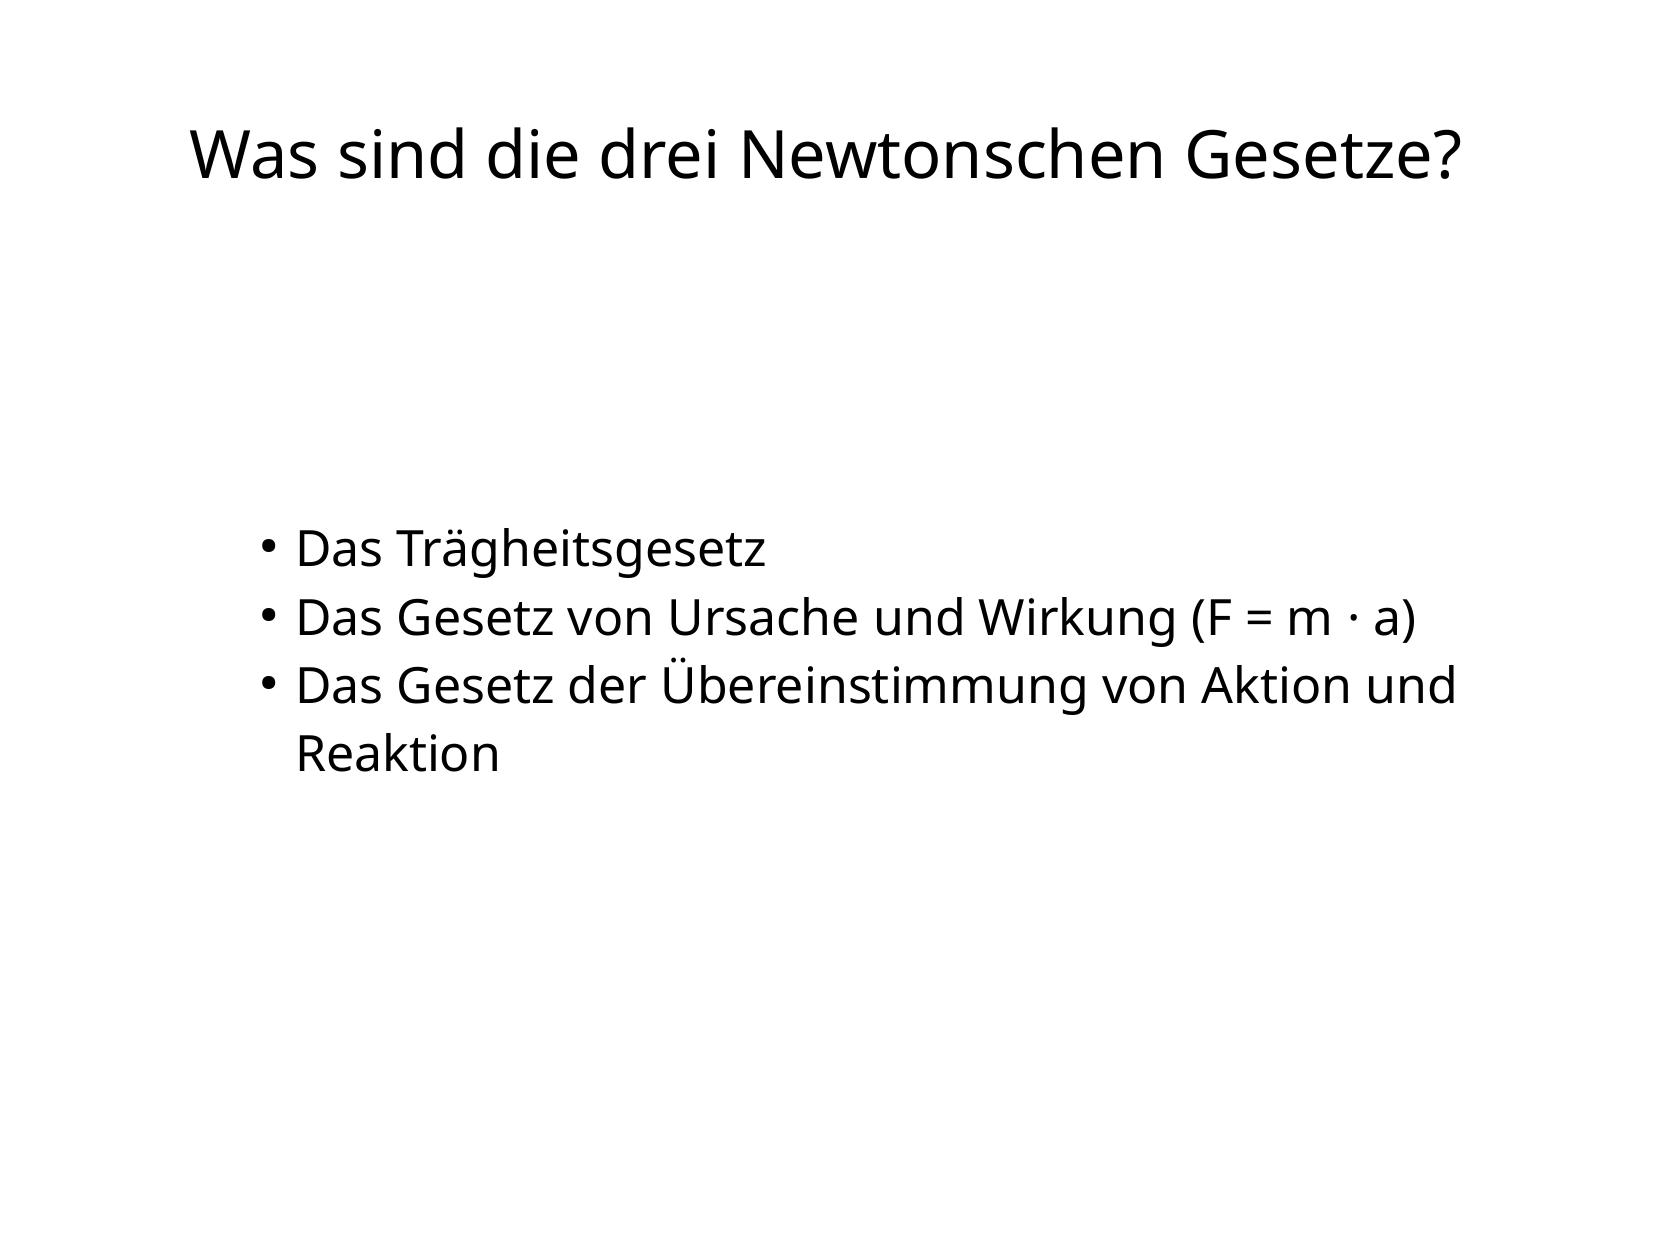

# Was sind die drei Newtonschen Gesetze?
Das Trägheitsgesetz
Das Gesetz von Ursache und Wirkung (F = m · a)
Das Gesetz der Übereinstimmung von Aktion und Reaktion